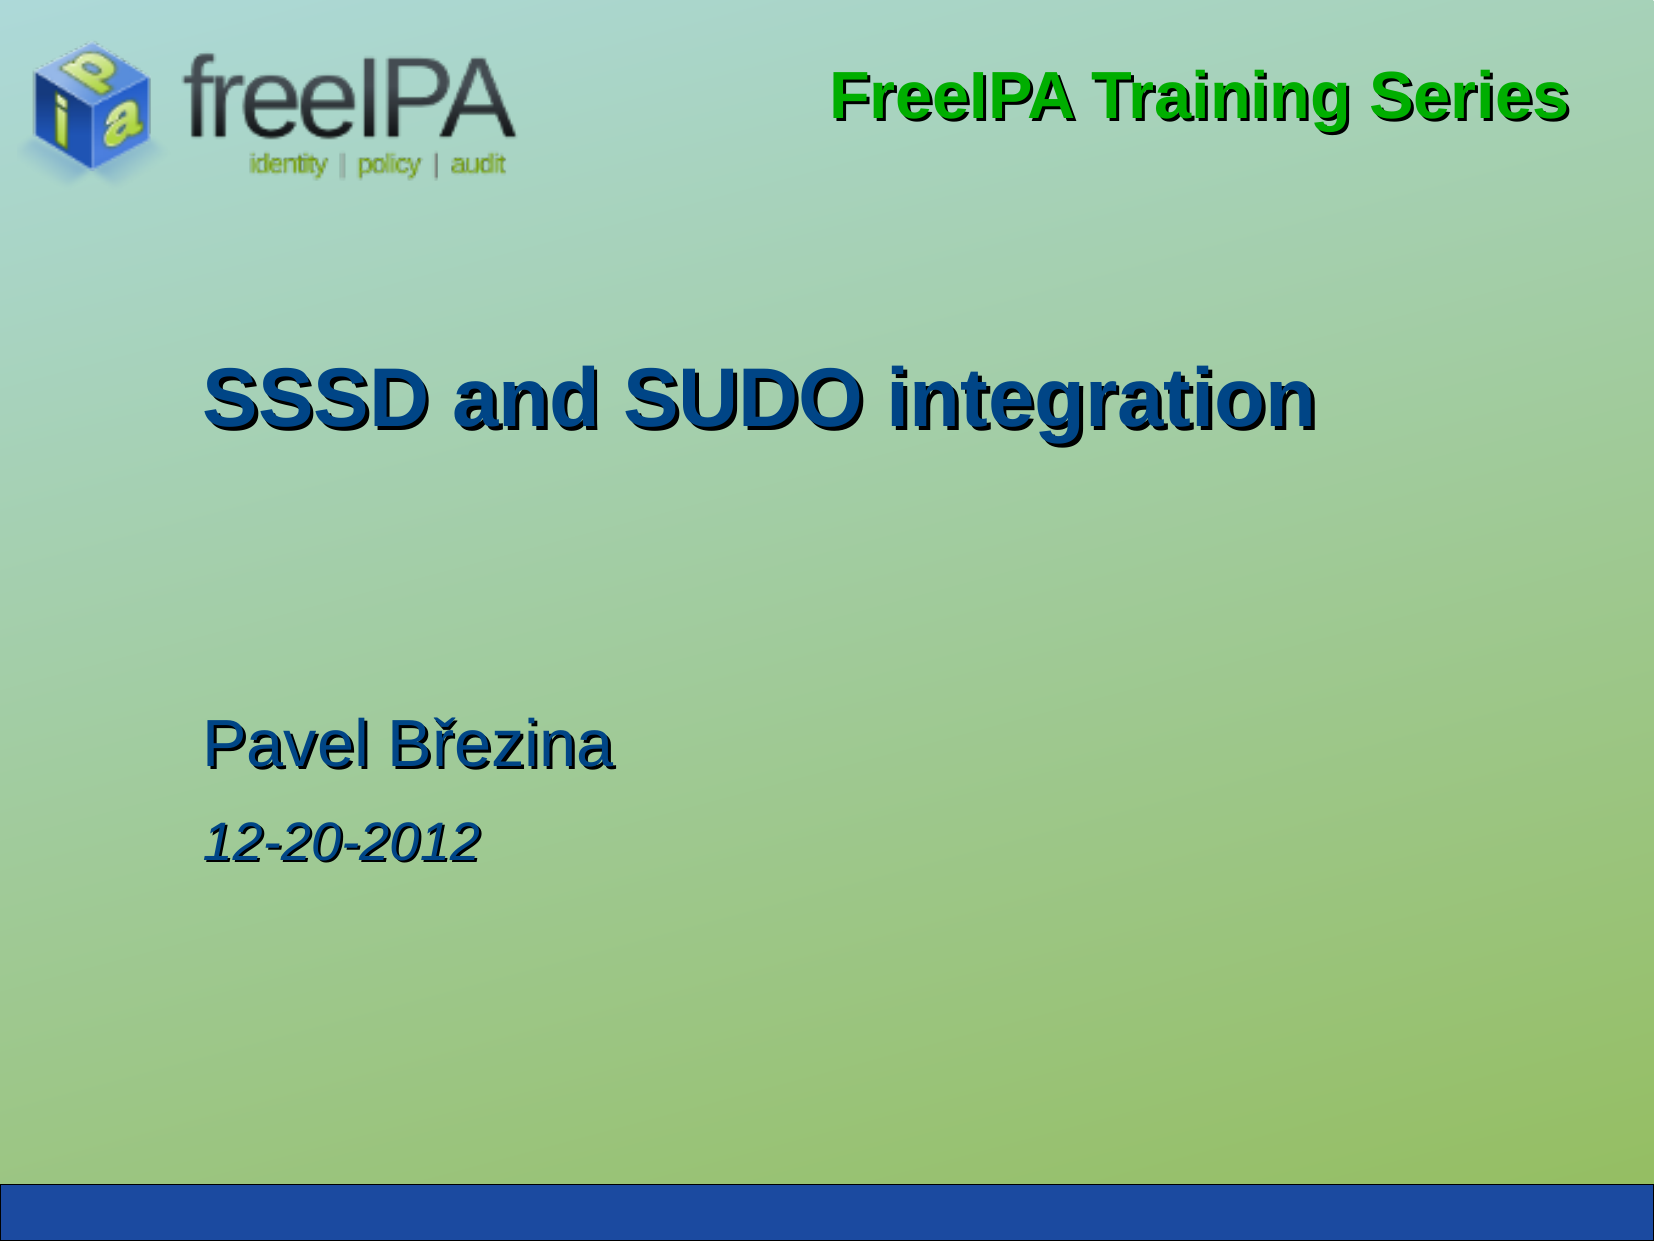

SSSD and SUDO integration
Pavel Březina
12-20-2012